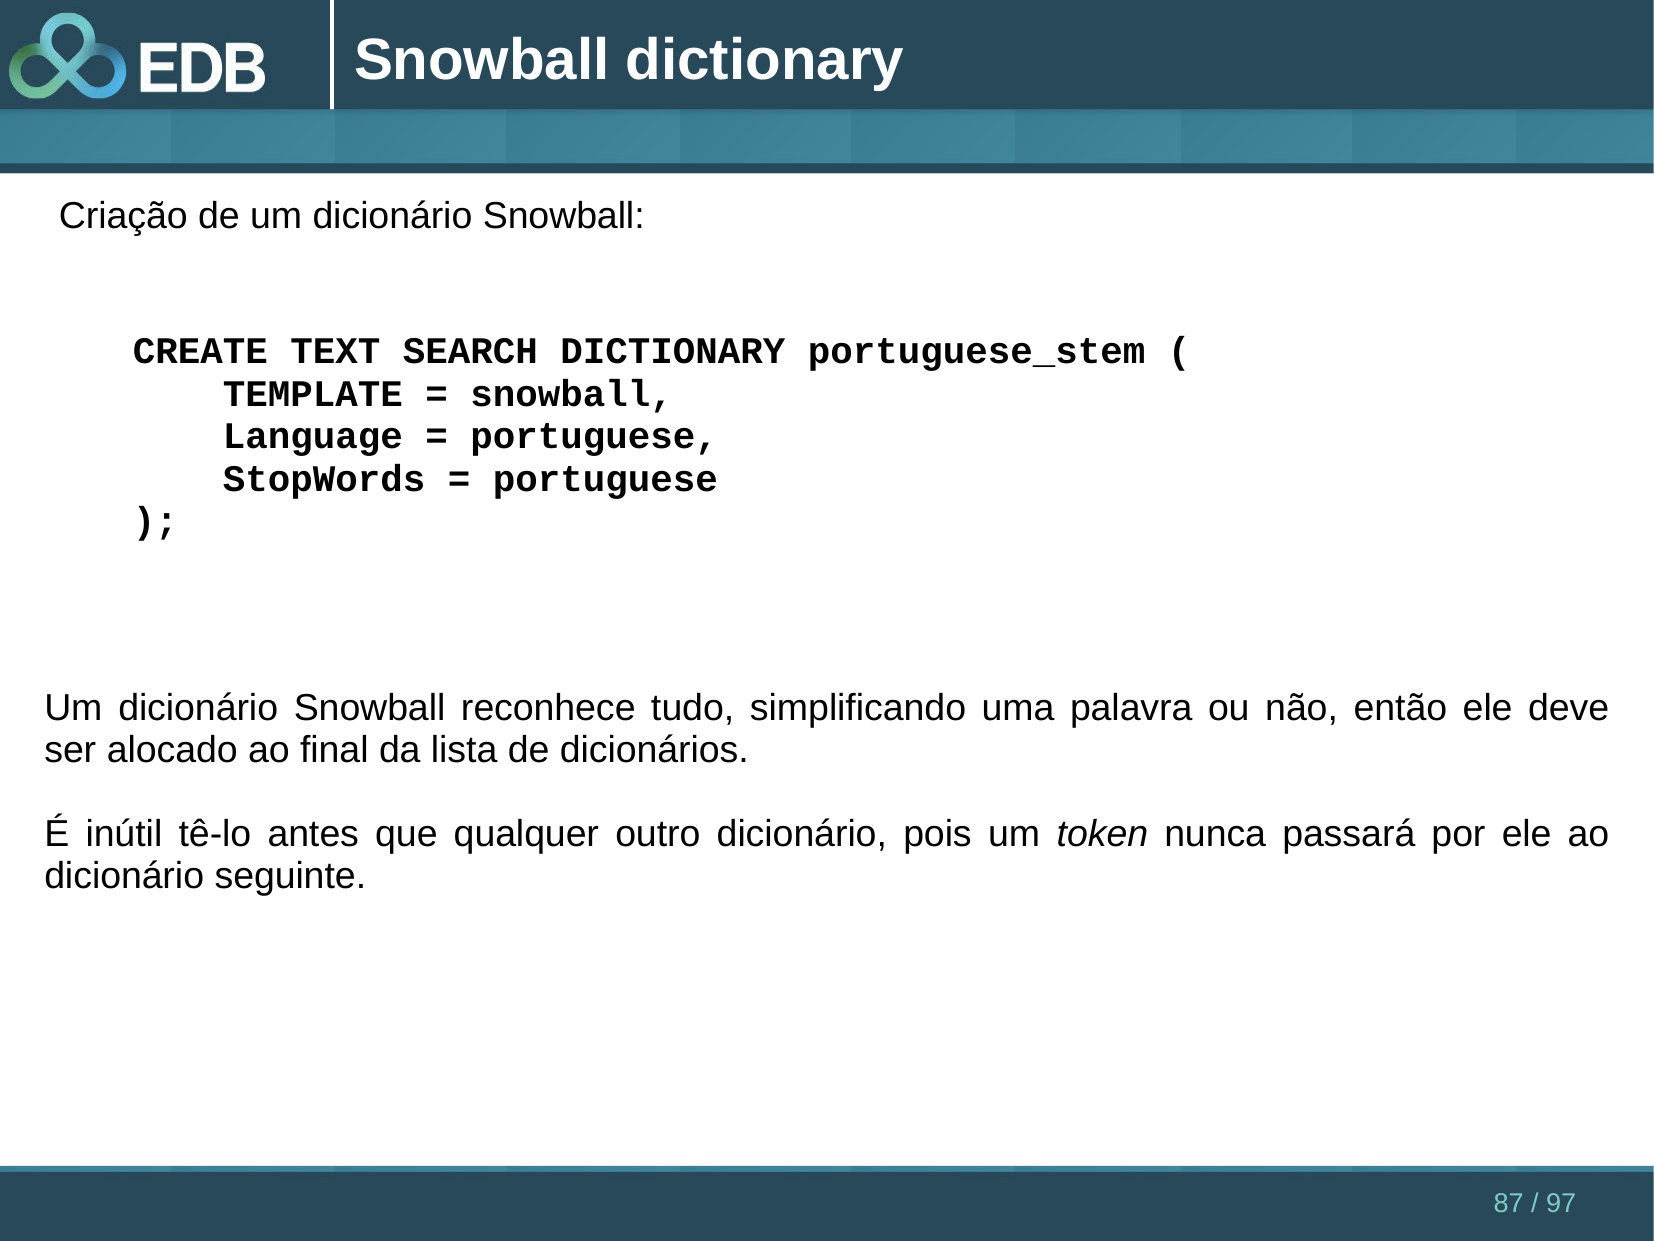

# Snowball dictionary
Criação de um dicionário Snowball:
CREATE TEXT SEARCH DICTIONARY portuguese_stem (
 TEMPLATE = snowball,
 Language = portuguese,
 StopWords = portuguese
);
Um dicionário Snowball reconhece tudo, simplificando uma palavra ou não, então ele deve ser alocado ao final da lista de dicionários.
É inútil tê-lo antes que qualquer outro dicionário, pois um token nunca passará por ele ao dicionário seguinte.